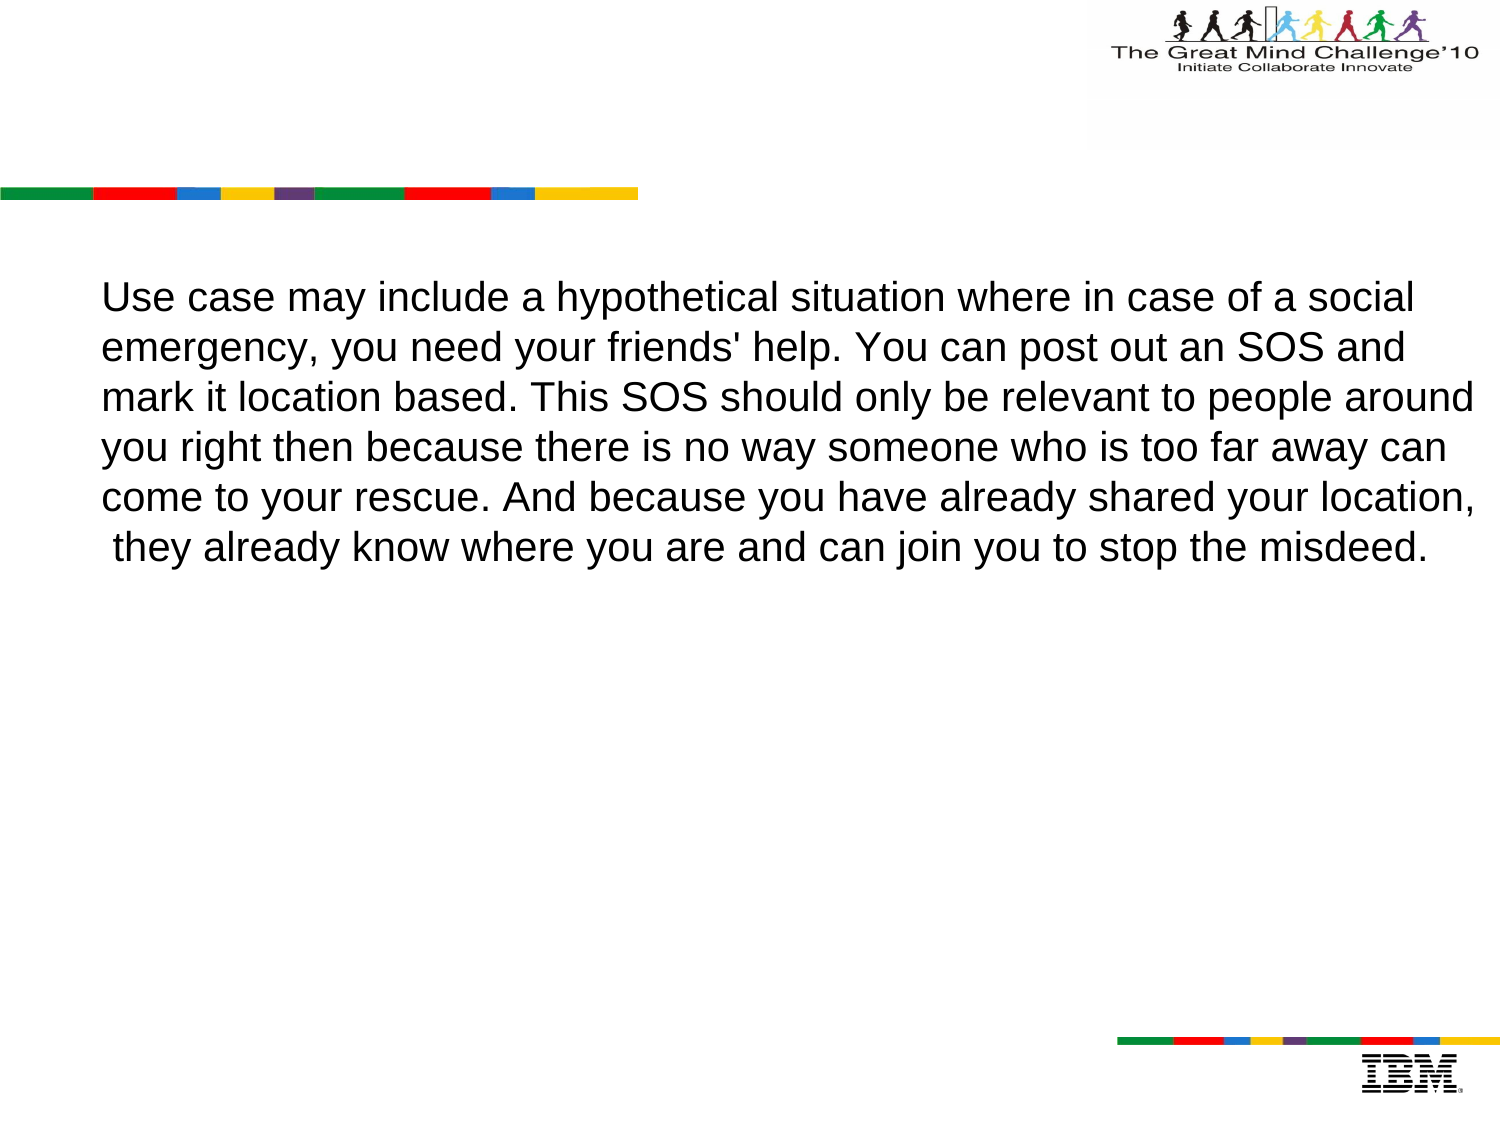

Use case may include a hypothetical situation where in case of a social
 emergency, you need your friends' help. You can post out an SOS and
 mark it location based. This SOS should only be relevant to people around
 you right then because there is no way someone who is too far away can
 come to your rescue. And because you have already shared your location,
 they already know where you are and can join you to stop the misdeed.